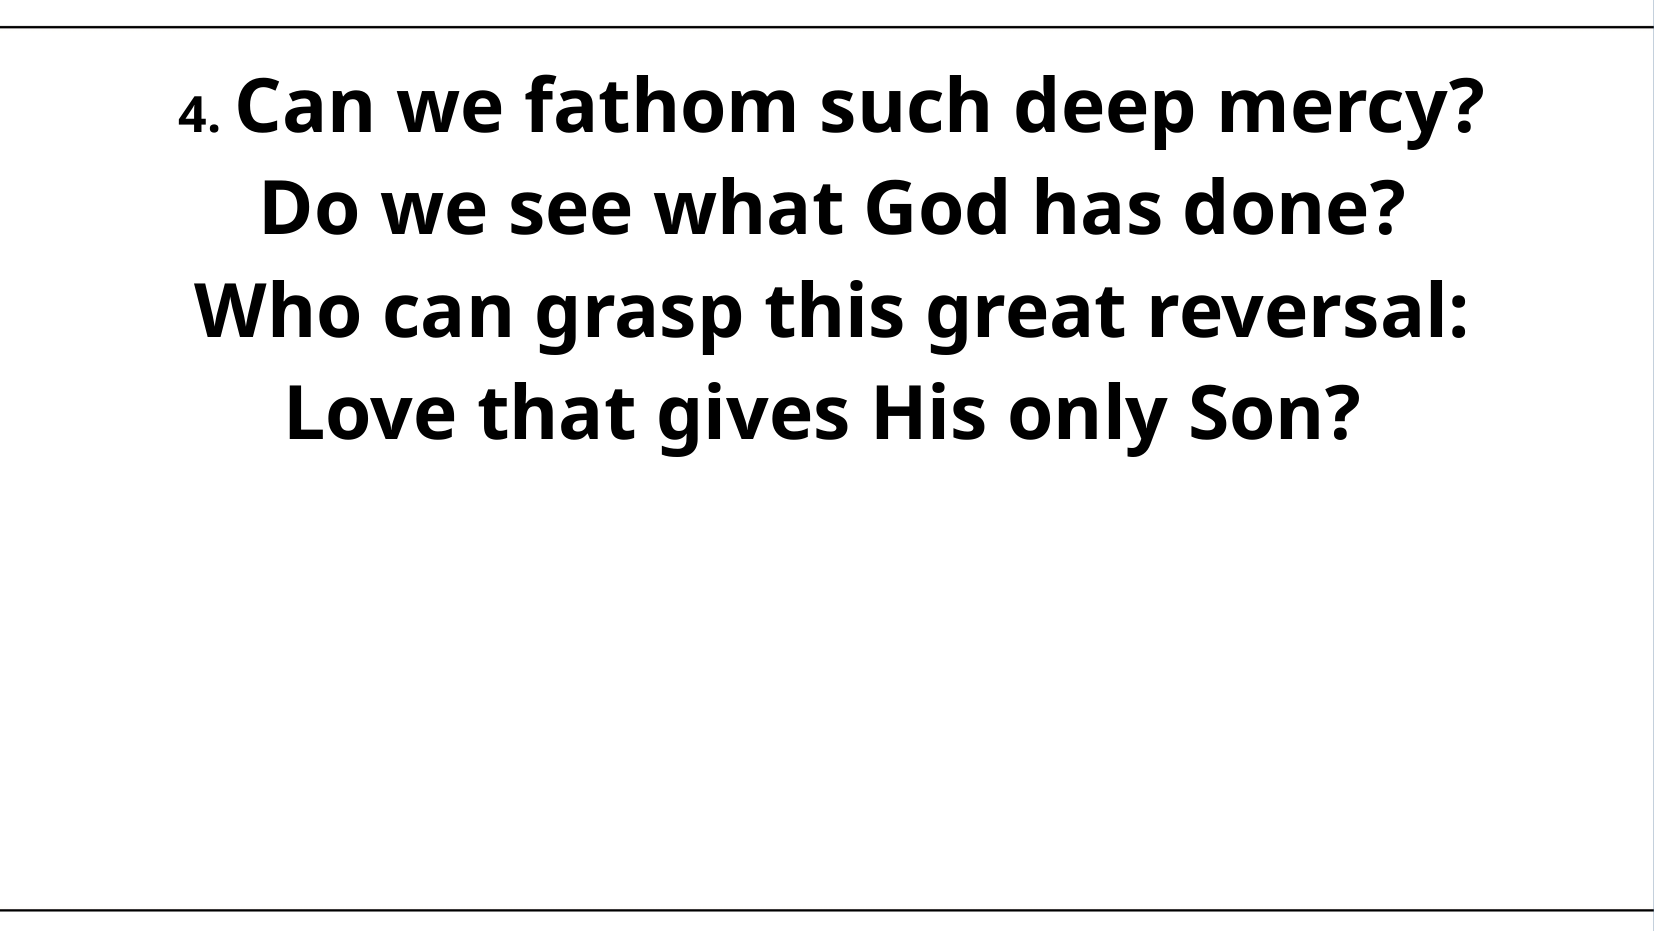

4. Can we fathom such deep mercy?
Do we see what God has done?
Who can grasp this great reversal:
Love that gives His only Son?